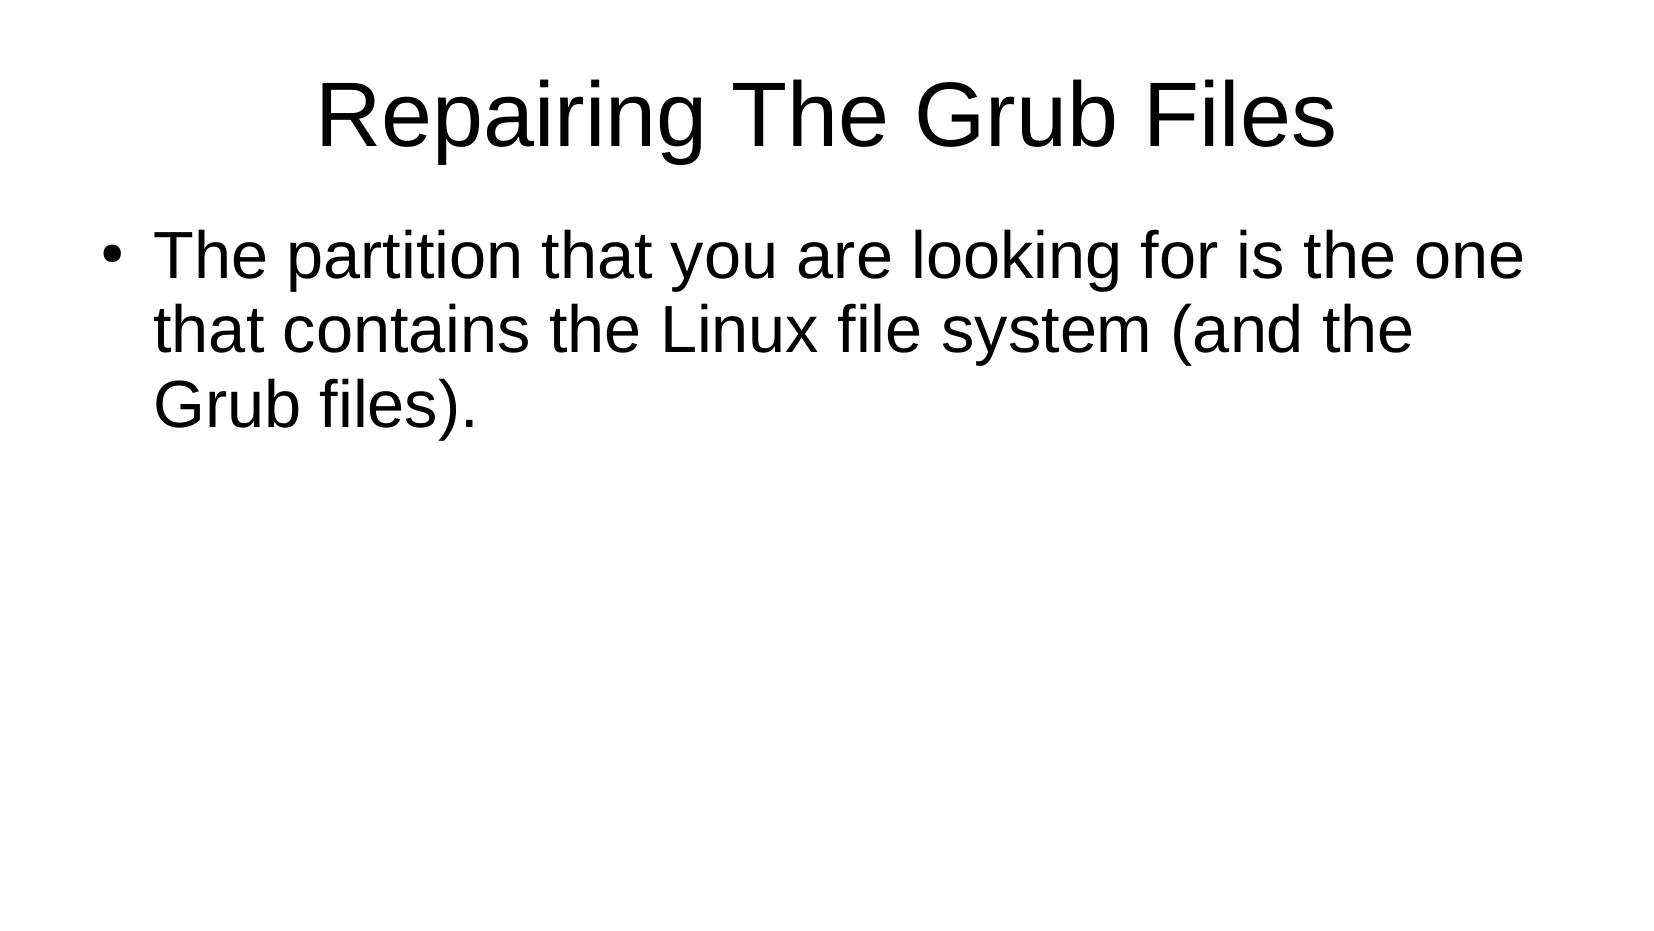

# Repairing The Grub Files
The partition that you are looking for is the one that contains the Linux file system (and the Grub files).